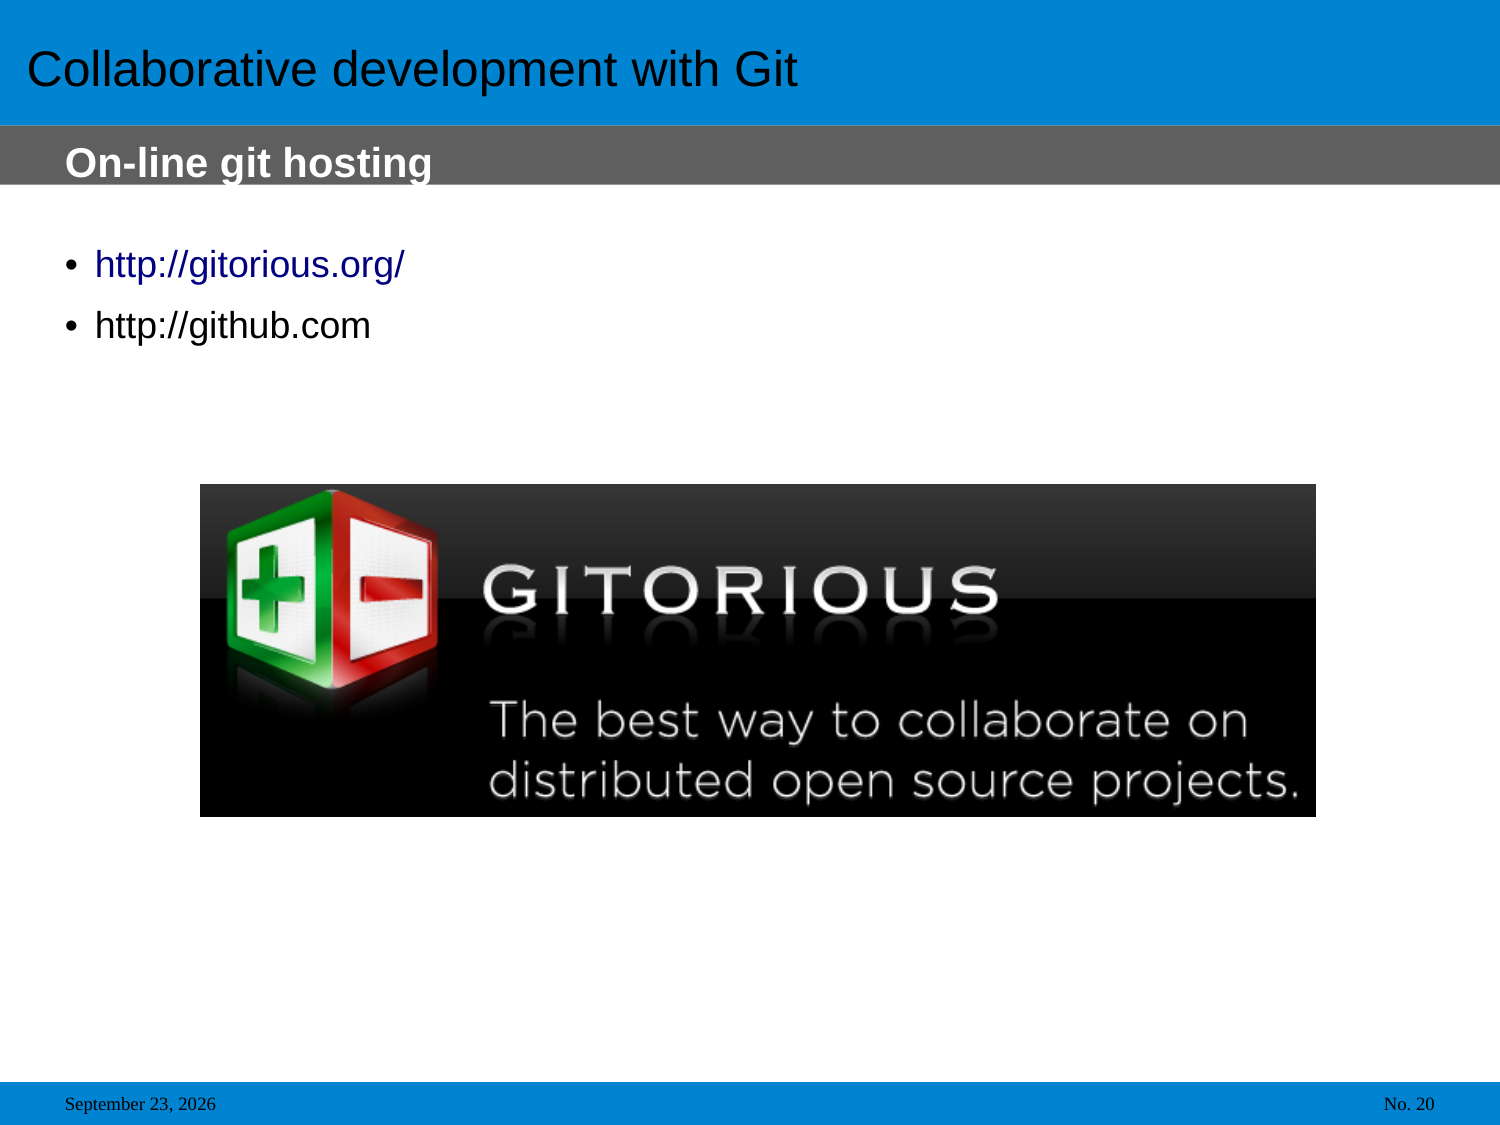

# On-line git hosting
http://gitorious.org/
http://github.com
20